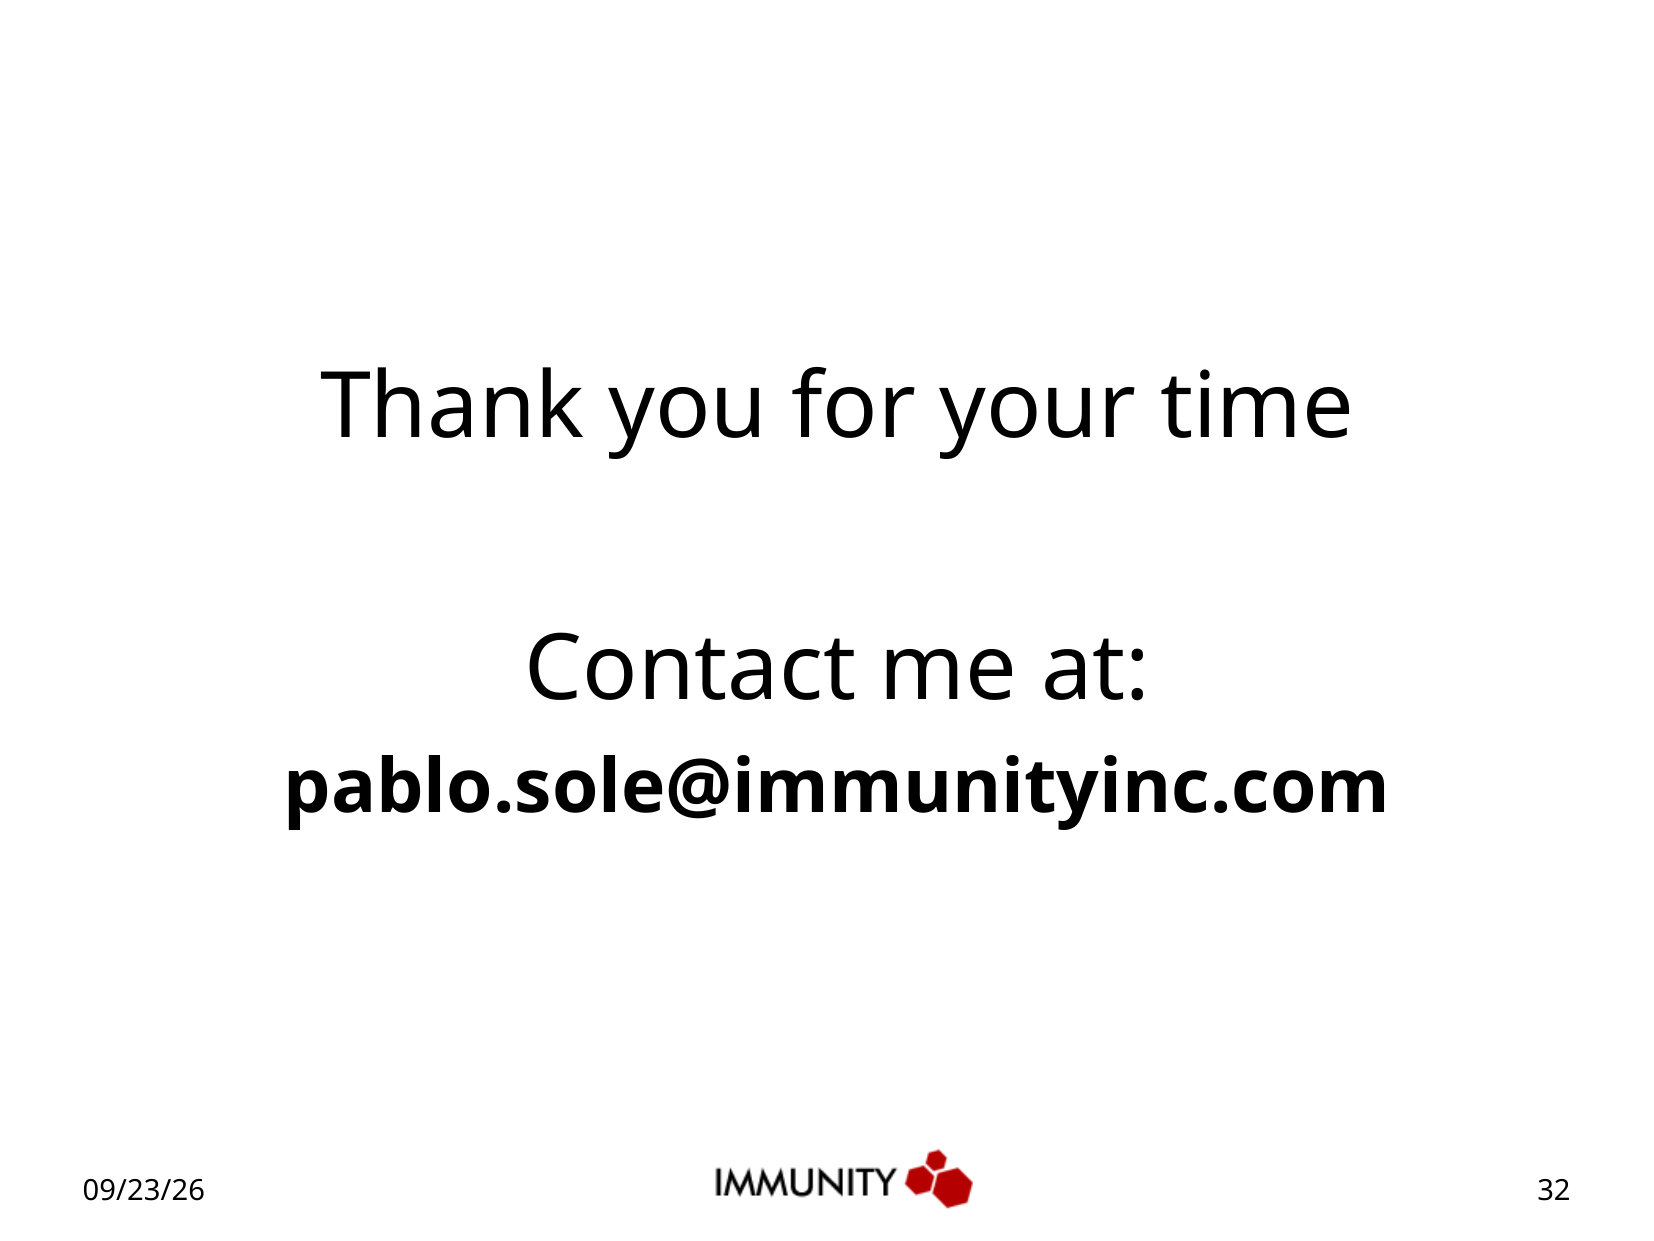

# Thank you for your time
Contact me at:
pablo.sole@immunityinc.com
32